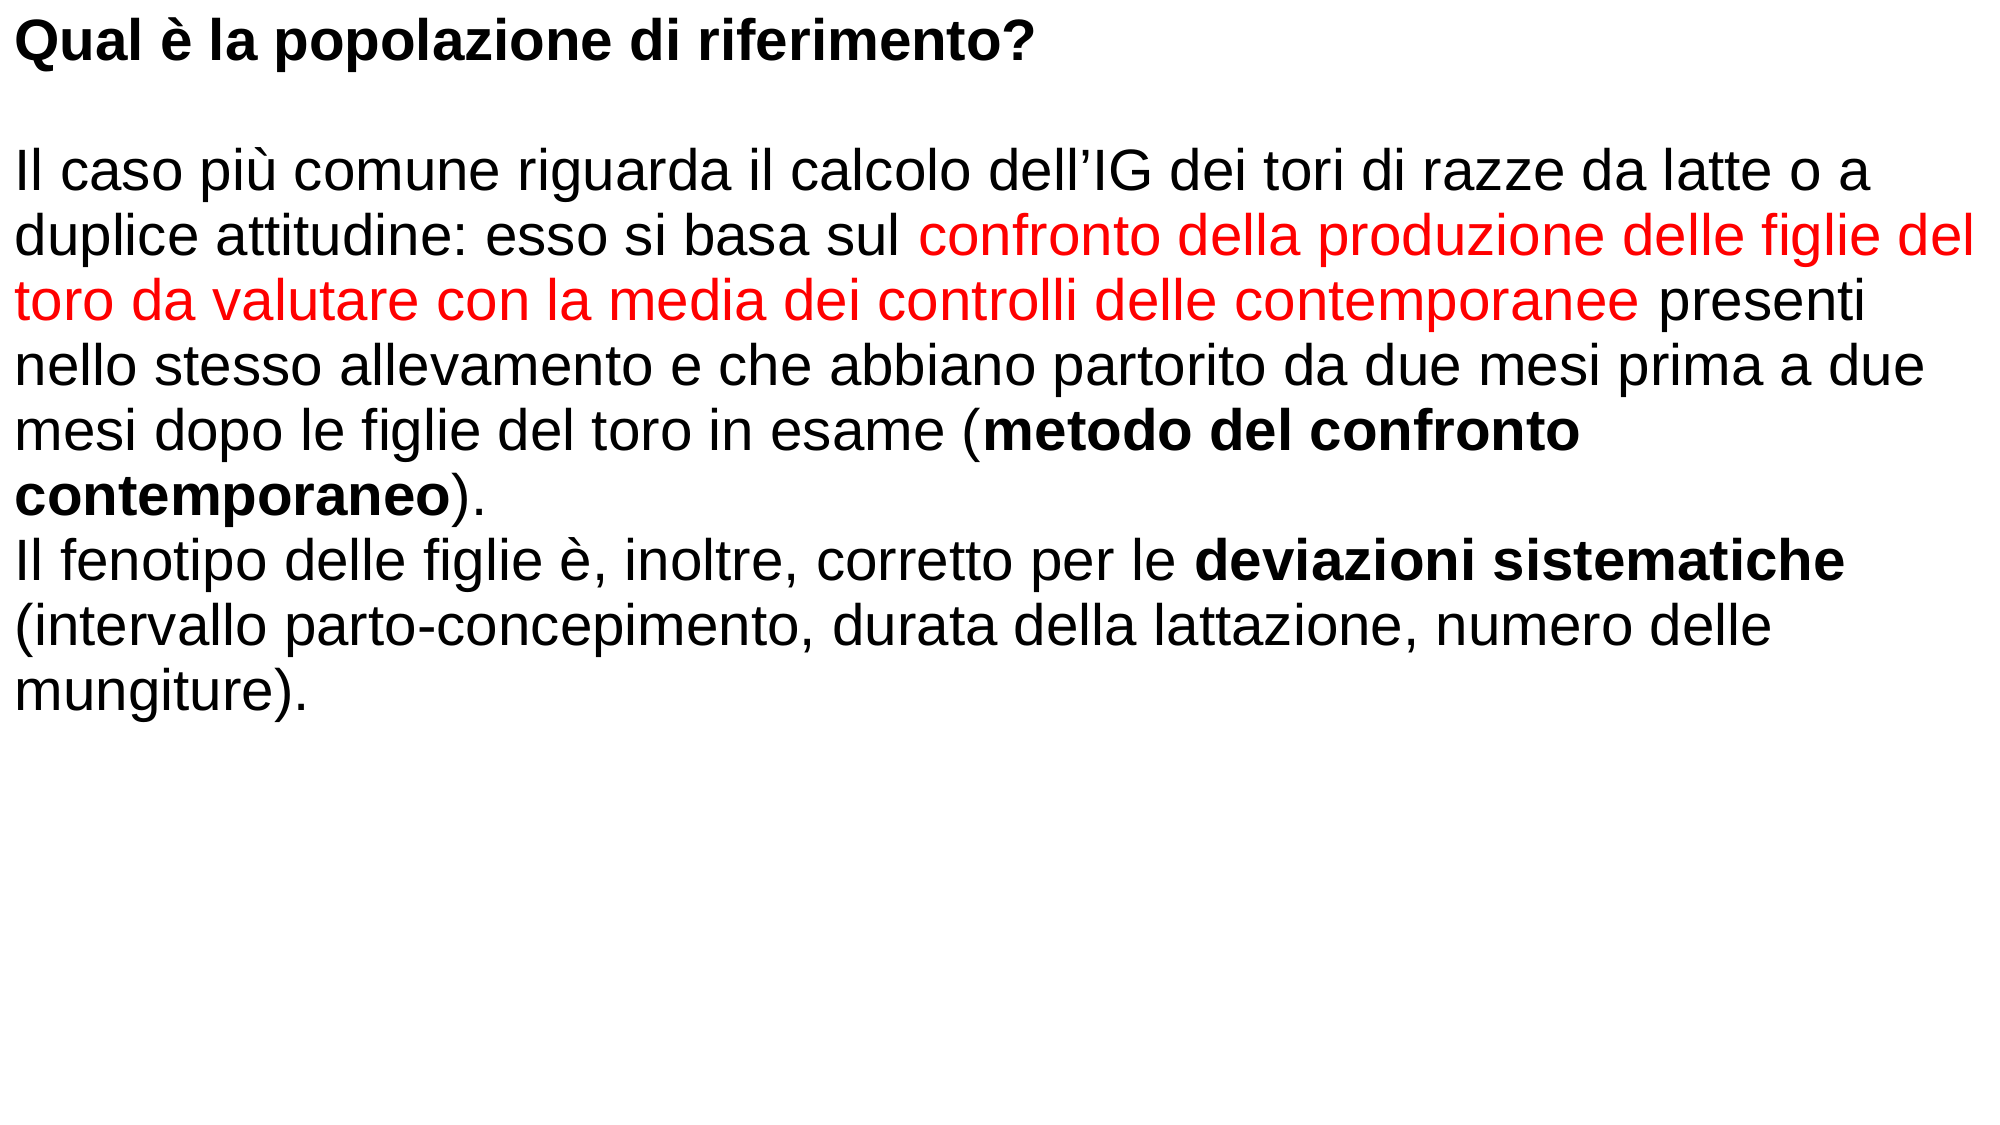

Qual è la popolazione di riferimento?
Il caso più comune riguarda il calcolo dell’IG dei tori di razze da latte o a duplice attitudine: esso si basa sul confronto della produzione delle figlie del toro da valutare con la media dei controlli delle contemporanee presenti nello stesso allevamento e che abbiano partorito da due mesi prima a due mesi dopo le figlie del toro in esame (metodo del confronto contemporaneo).
Il fenotipo delle figlie è, inoltre, corretto per le deviazioni sistematiche (intervallo parto-concepimento, durata della lattazione, numero delle mungiture).